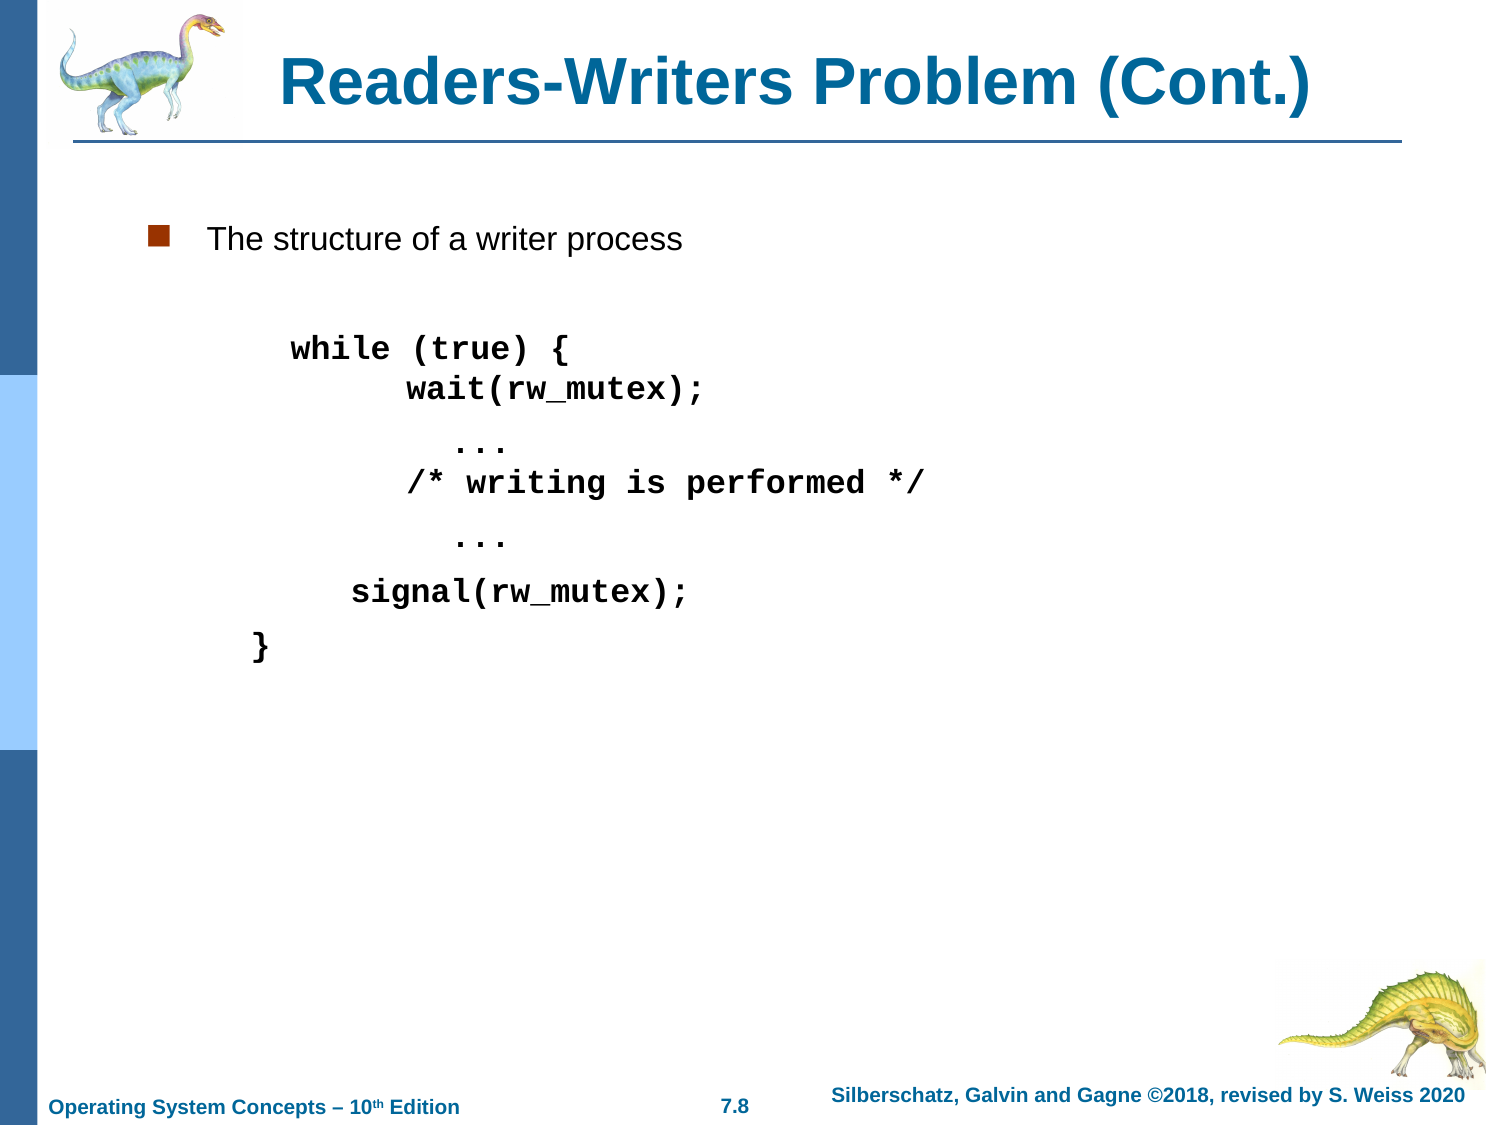

# Readers-Writers Problem (Cont.)
The structure of a writer process
 while (true) {
 wait(rw_mutex);
 ...
 /* writing is performed */
 ...
 signal(rw_mutex);
 }